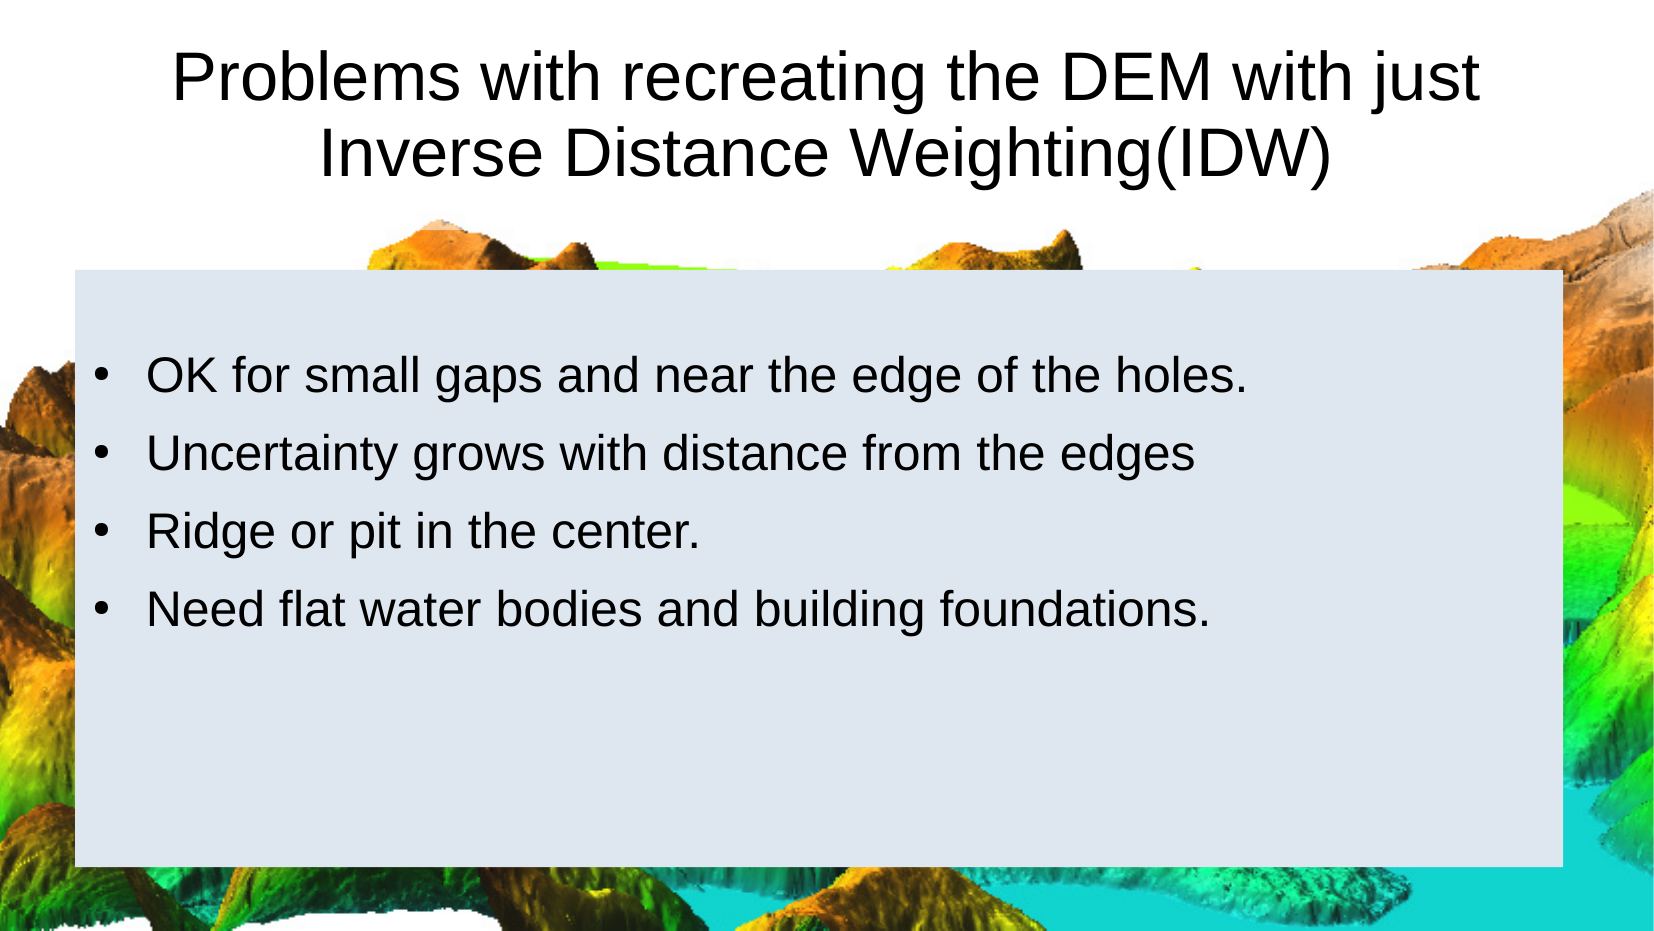

# Problems with recreating the DEM with just Inverse Distance Weighting(IDW)
OK for small gaps and near the edge of the holes.
Uncertainty grows with distance from the edges
Ridge or pit in the center.
Need flat water bodies and building foundations.